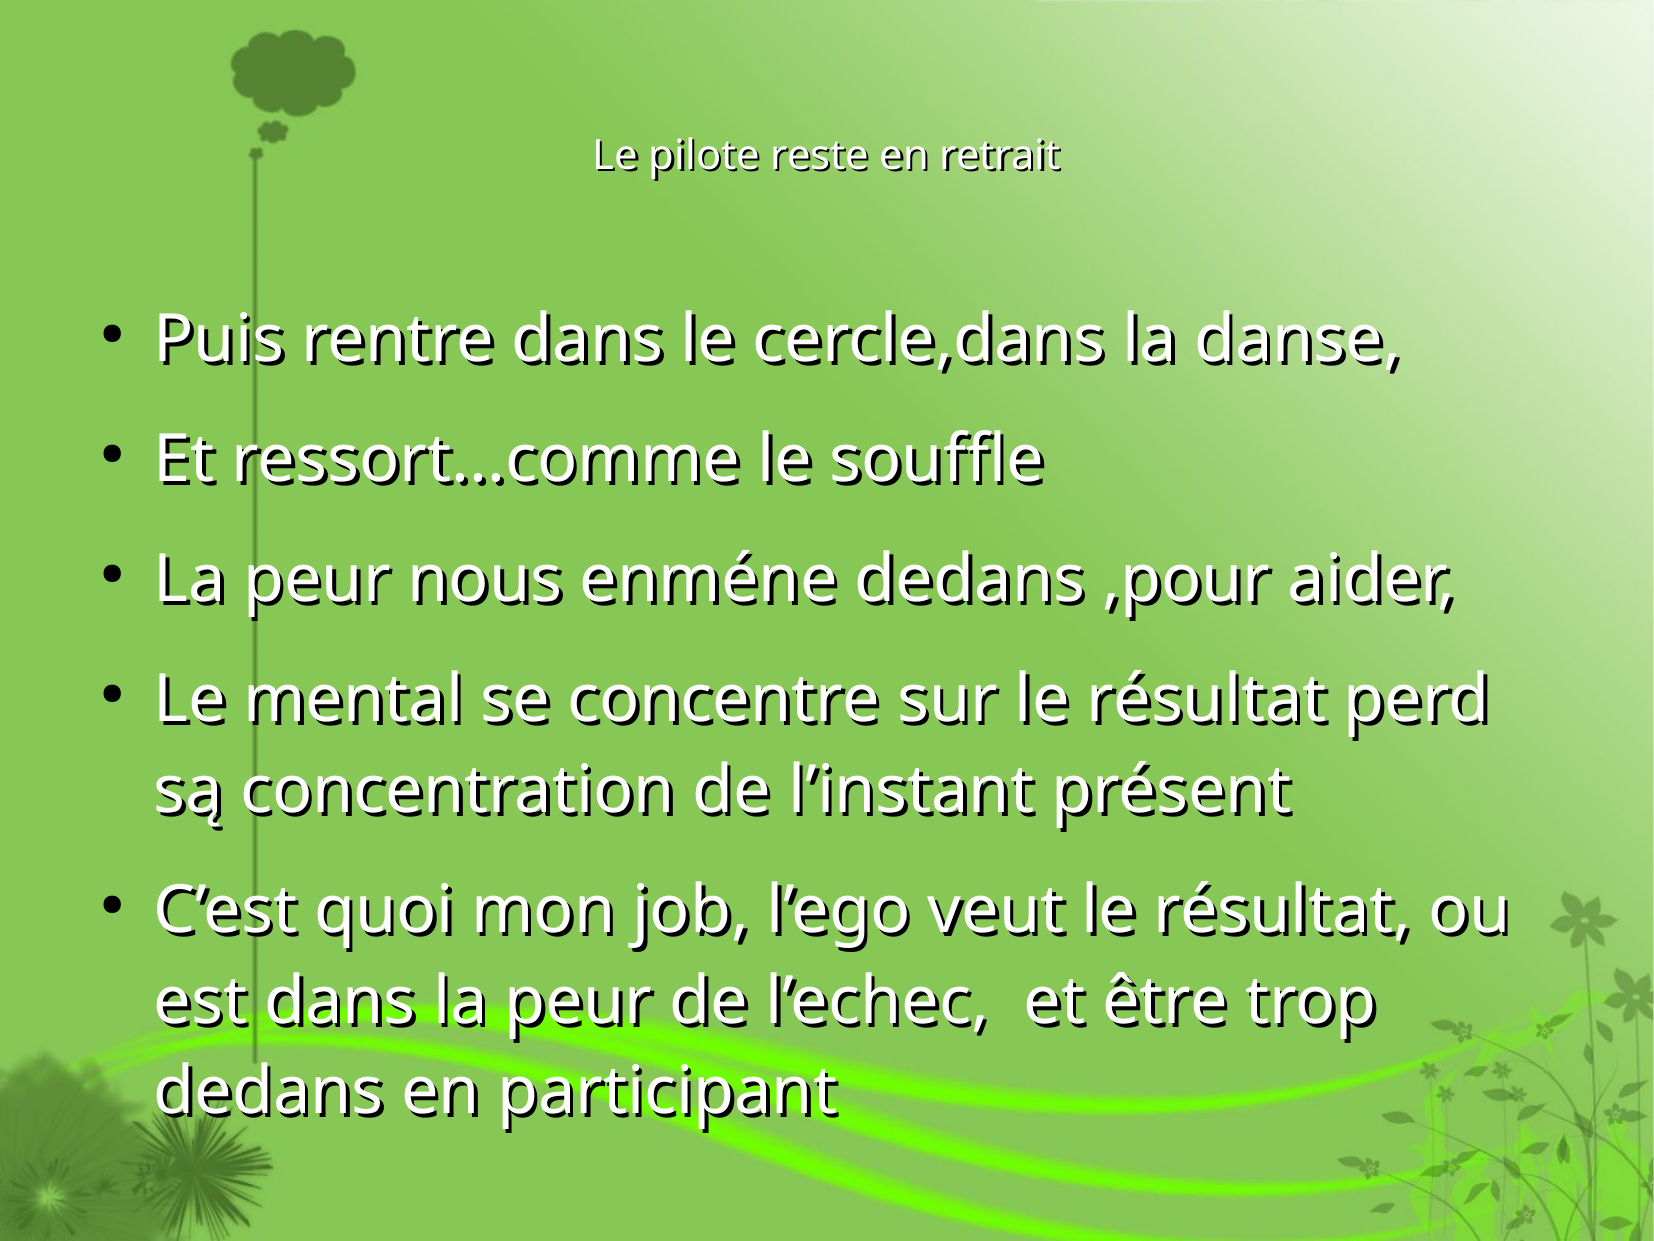

# Le pilote reste en retrait
Puis rentre dans le cercle,dans la danse,
Et ressort...comme le souffle
La peur nous enméne dedans ,pour aider,
Le mental se concentre sur le résultat perd są concentration de l’instant présent
C’est quoi mon job, l’ego veut le résultat, ou est dans la peur de l’echec, et être trop dedans en participant